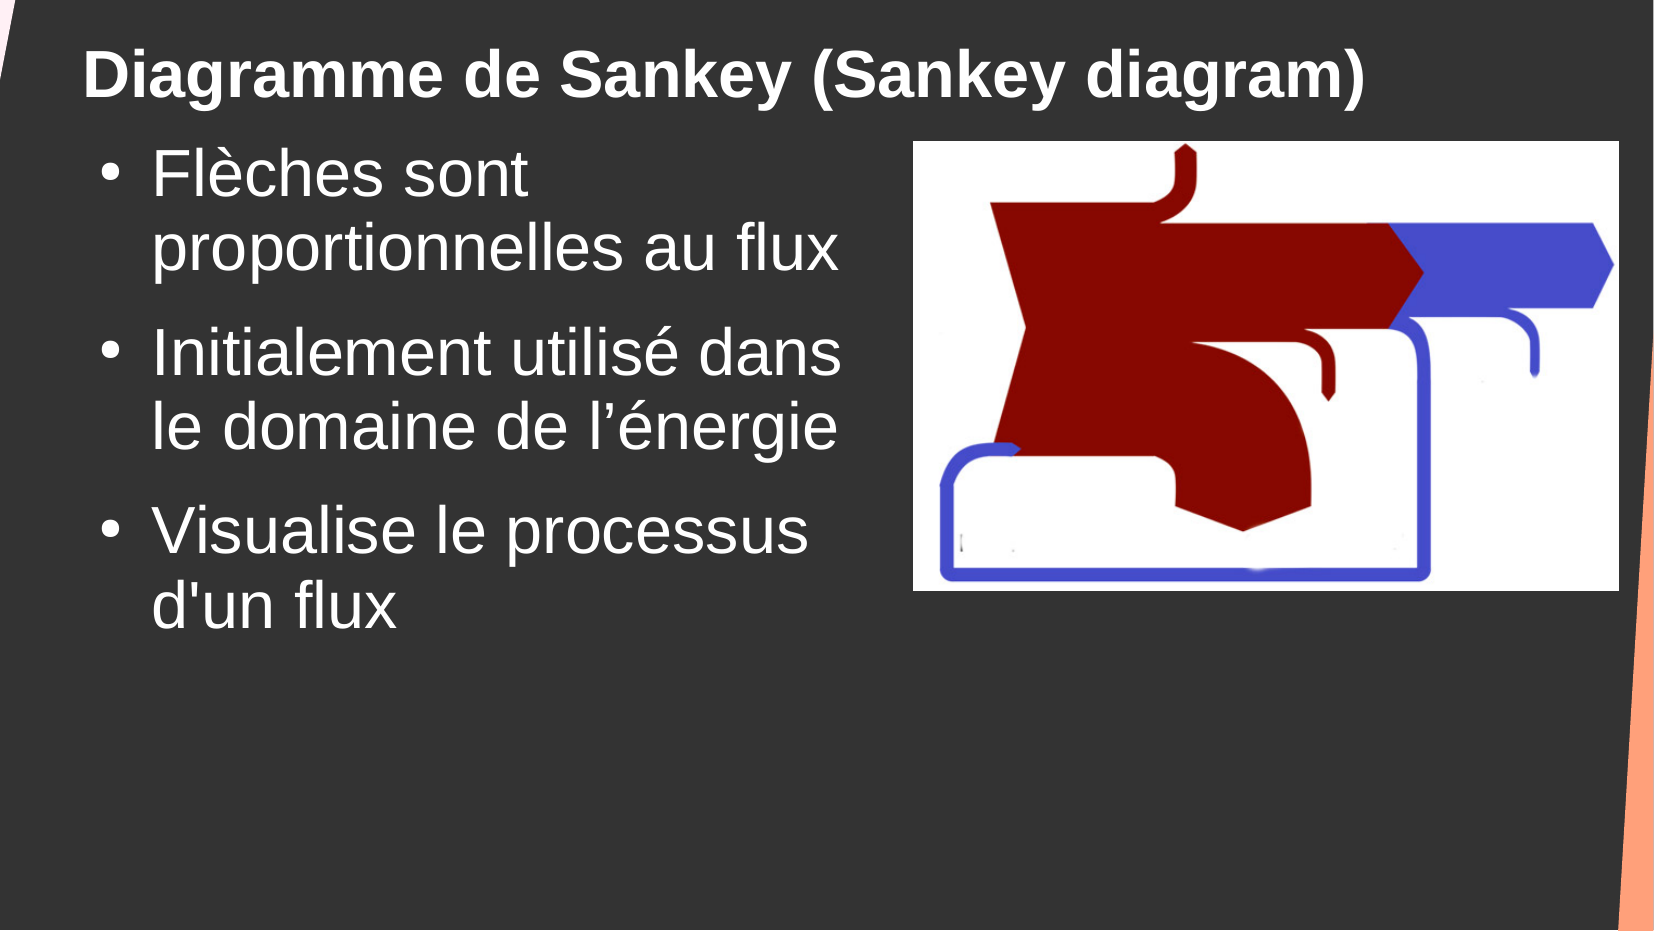

# Diagramme de Sankey (Sankey diagram)
Flèches sont proportionnelles au flux
Initialement utilisé dans le domaine de l’énergie
Visualise le processus d'un flux